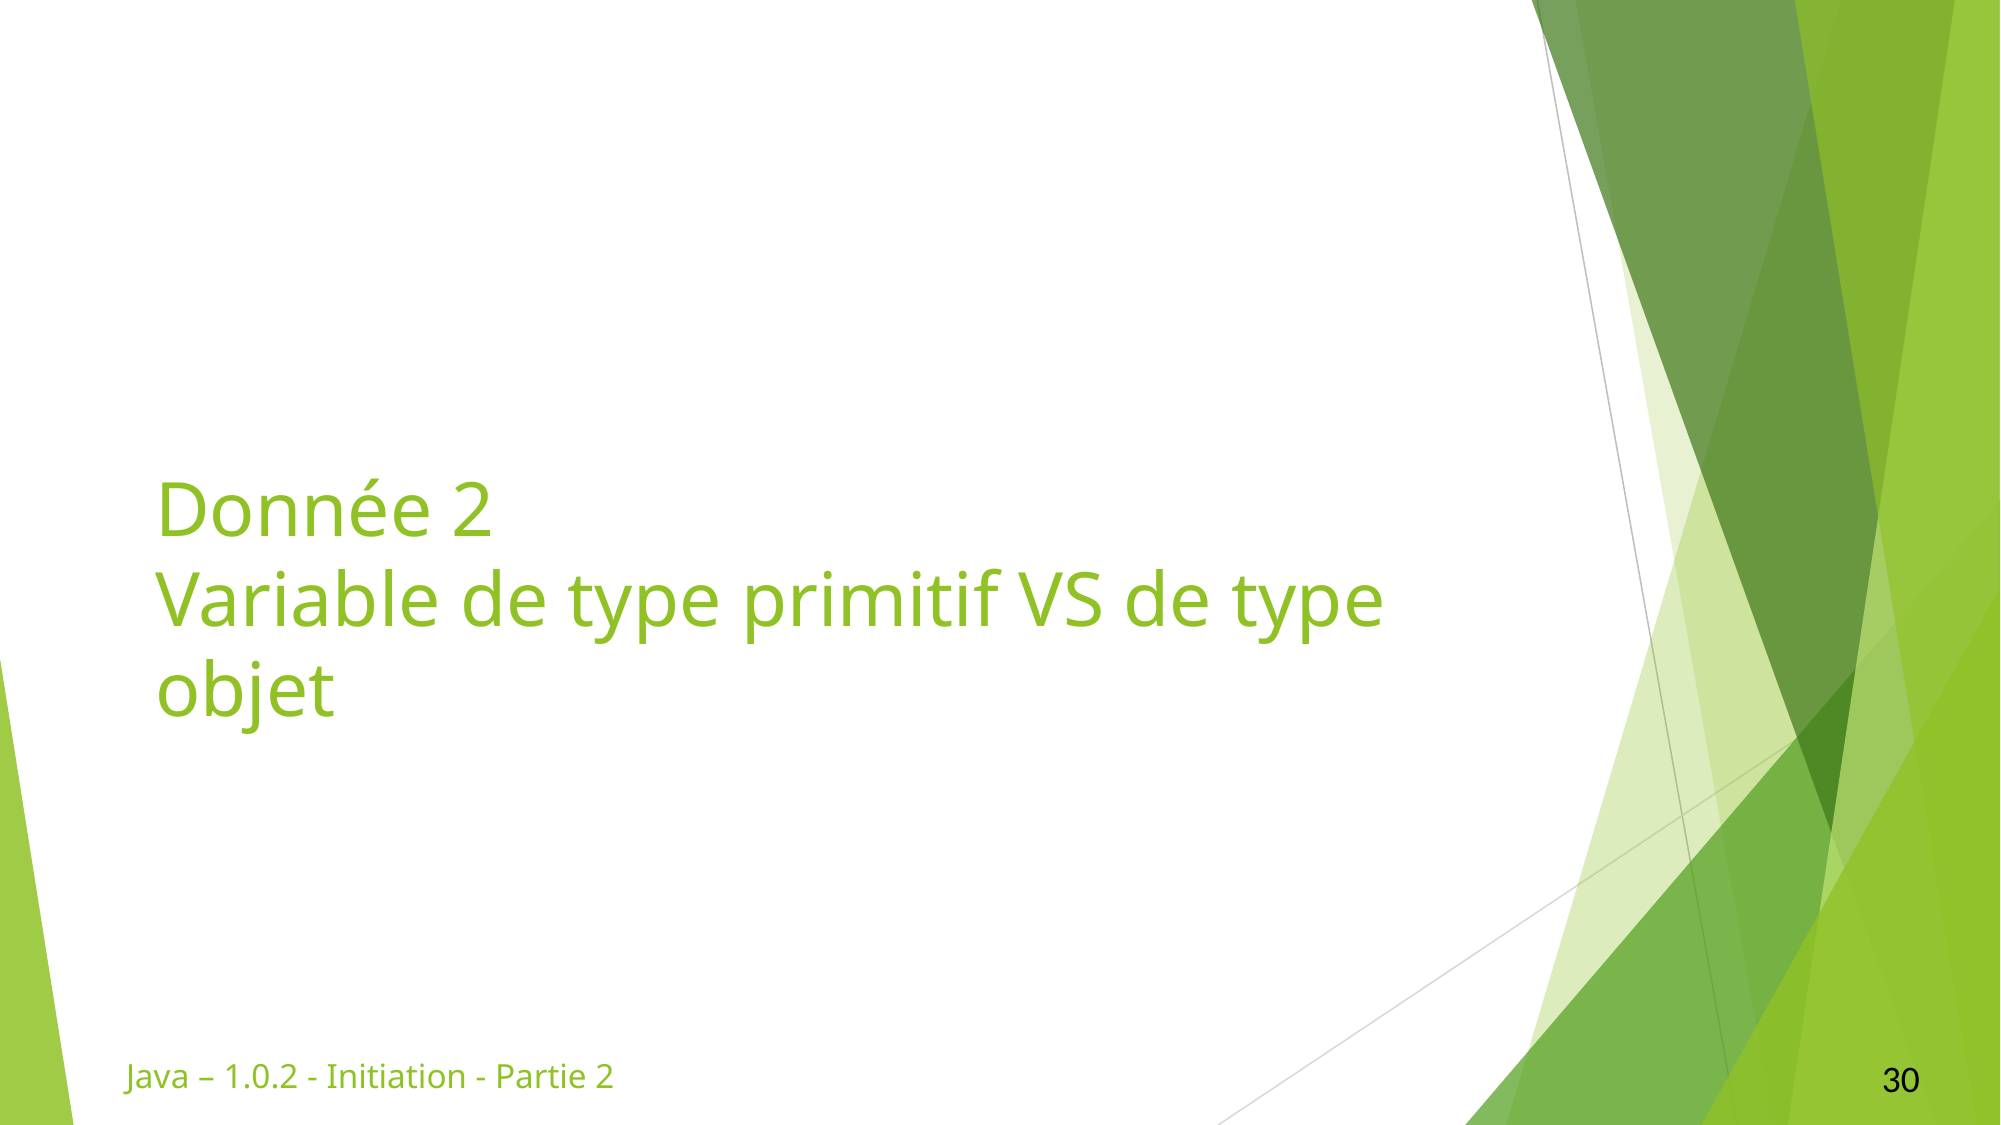

# Donnée 2 Variable de type primitif VS de type objet
Java – 1.0.2 - Initiation - Partie 2